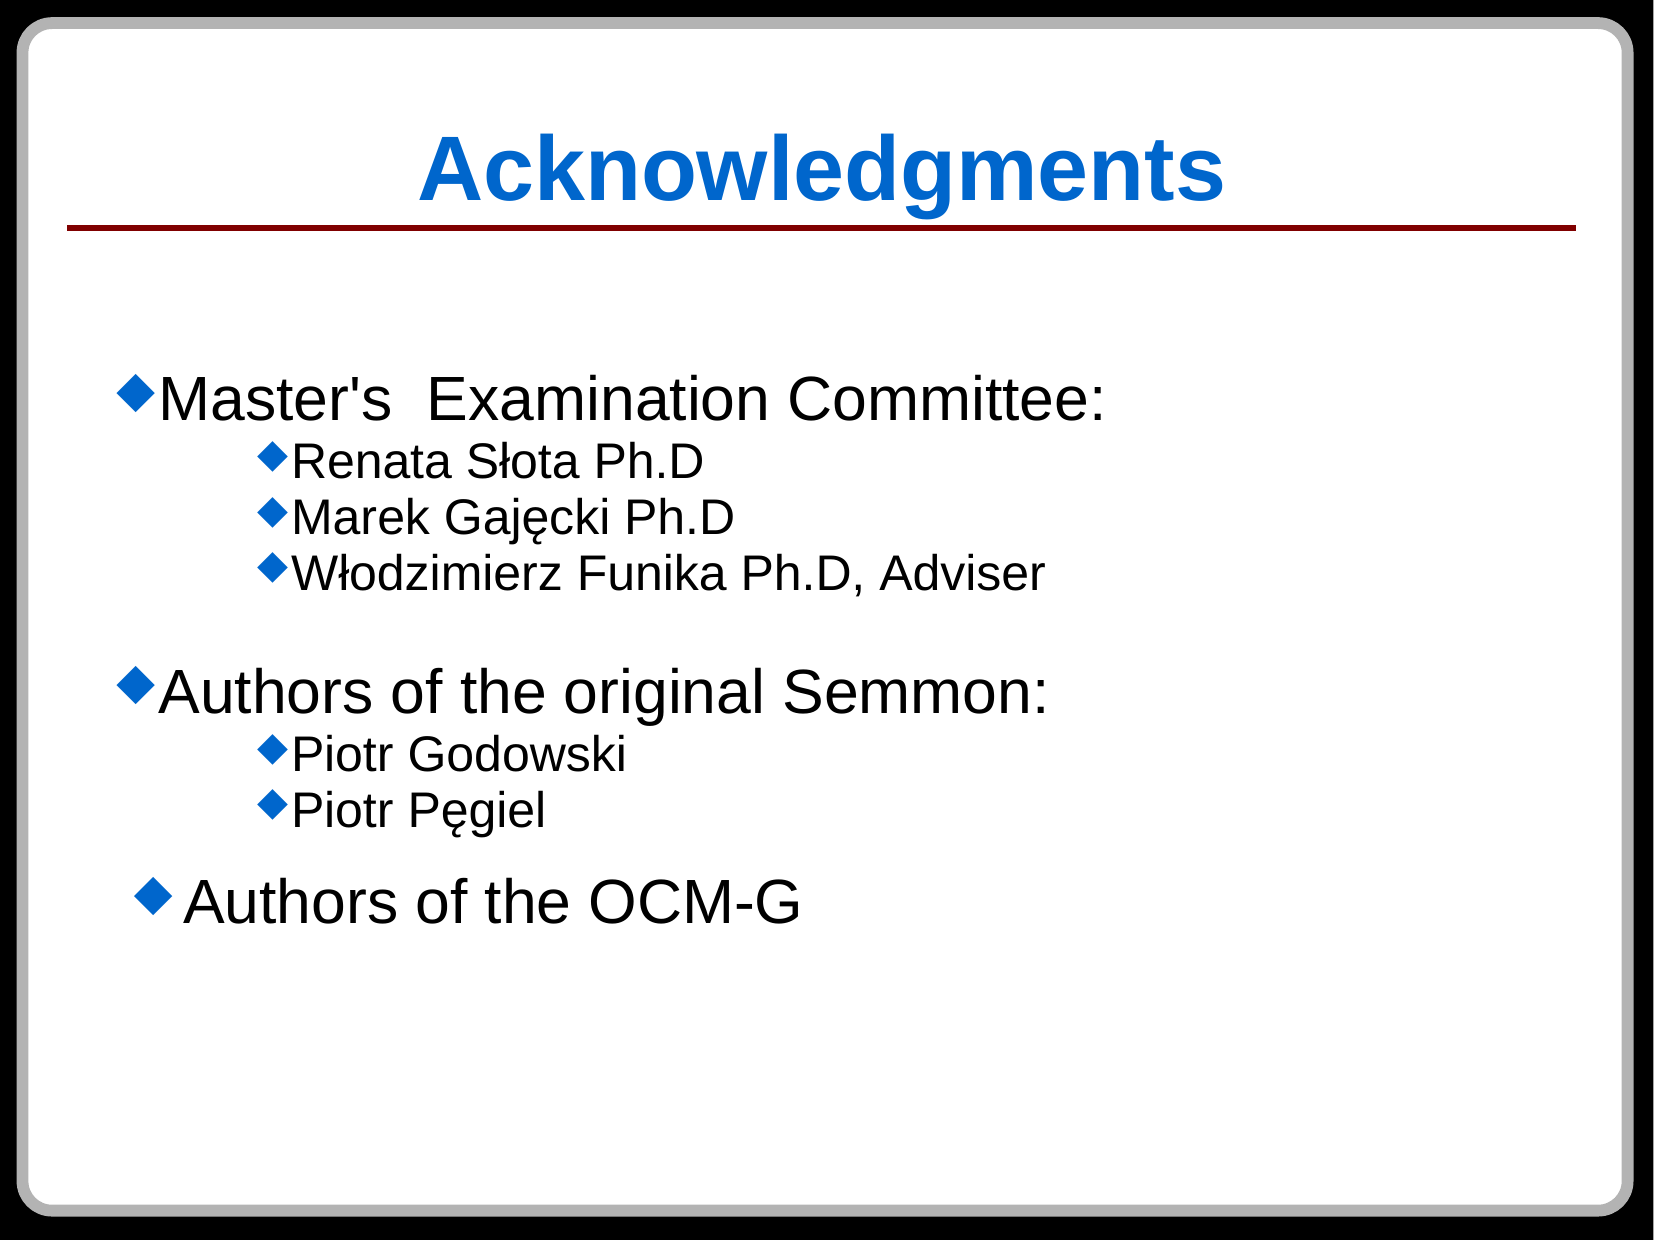

# Acknowledgments
Master's Examination Committee:
Renata Słota Ph.D
Marek Gajęcki Ph.D
Włodzimierz Funika Ph.D, Adviser
Authors of the original Semmon:
Piotr Godowski
Piotr Pęgiel
Authors of the OCM-G